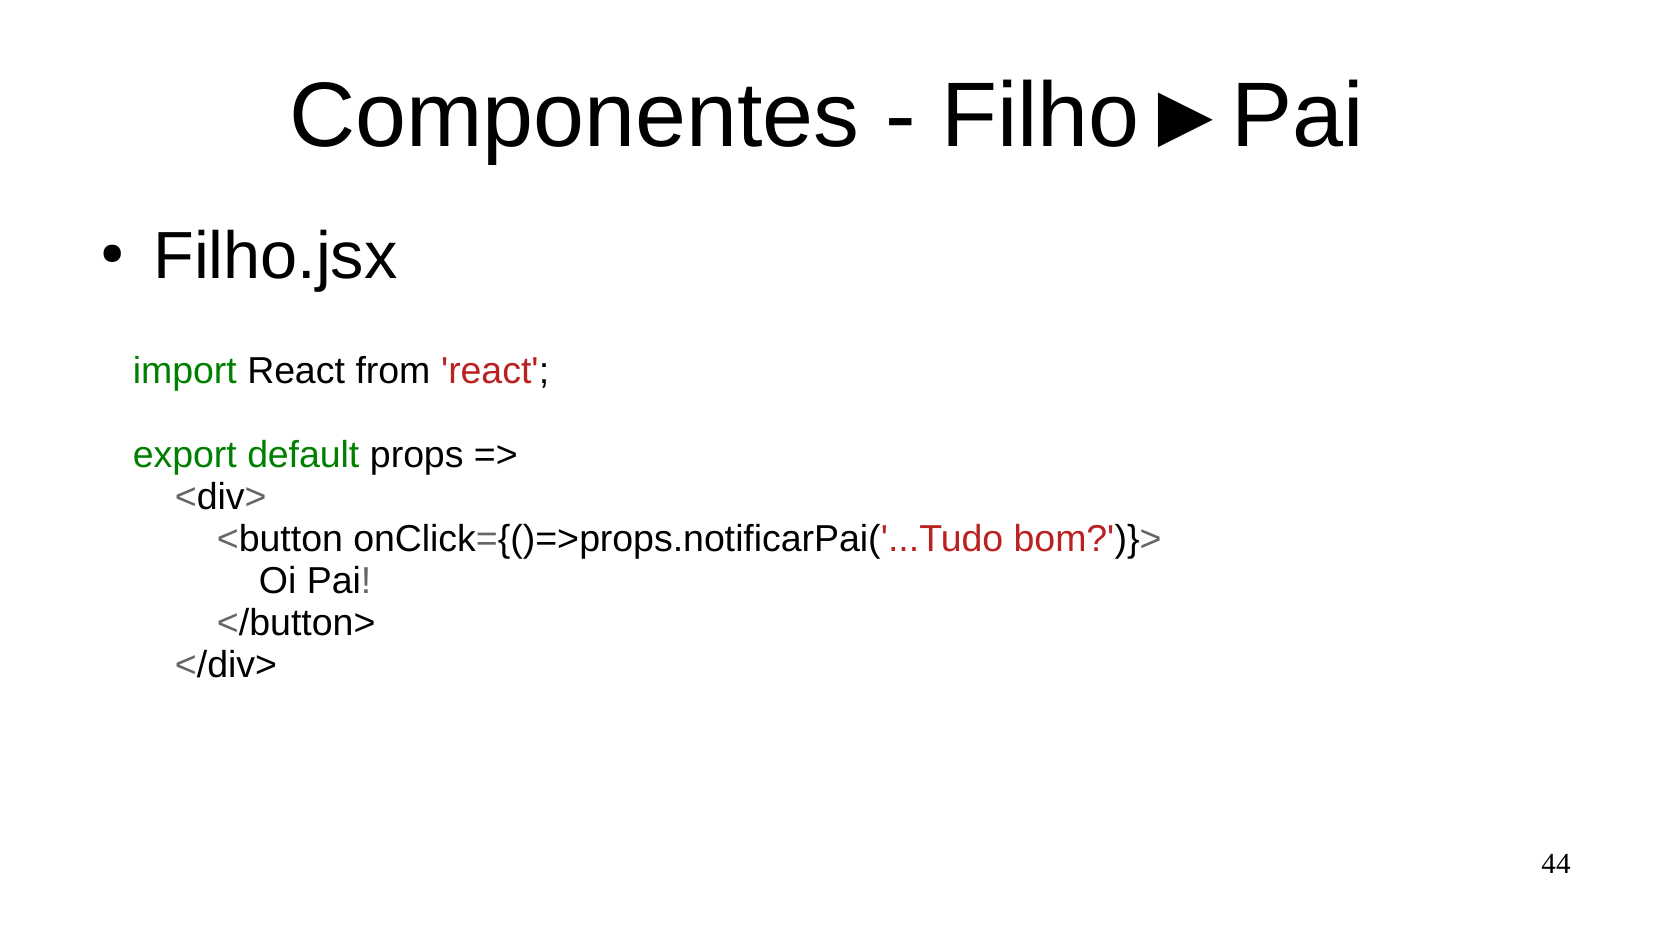

# Componentes - Filho►Pai
Filho.jsx
import React from 'react';
export default props =>
 <div>
 <button onClick={()=>props.notificarPai('...Tudo bom?')}>
 Oi Pai!
 </button>
 </div>
44